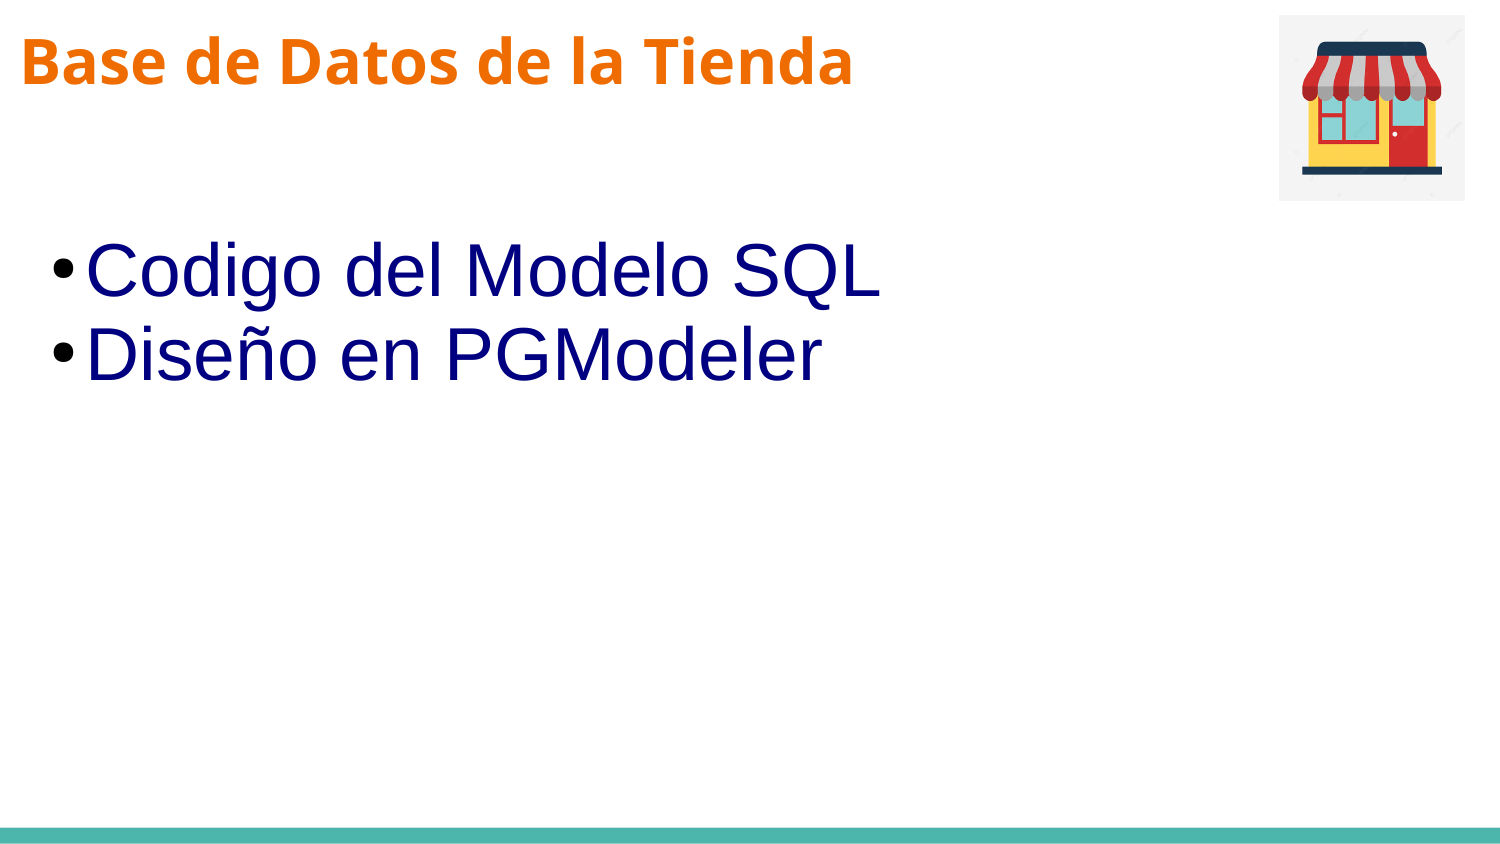

# Base de Datos de la Tienda
Codigo del Modelo SQL
Diseño en PGModeler